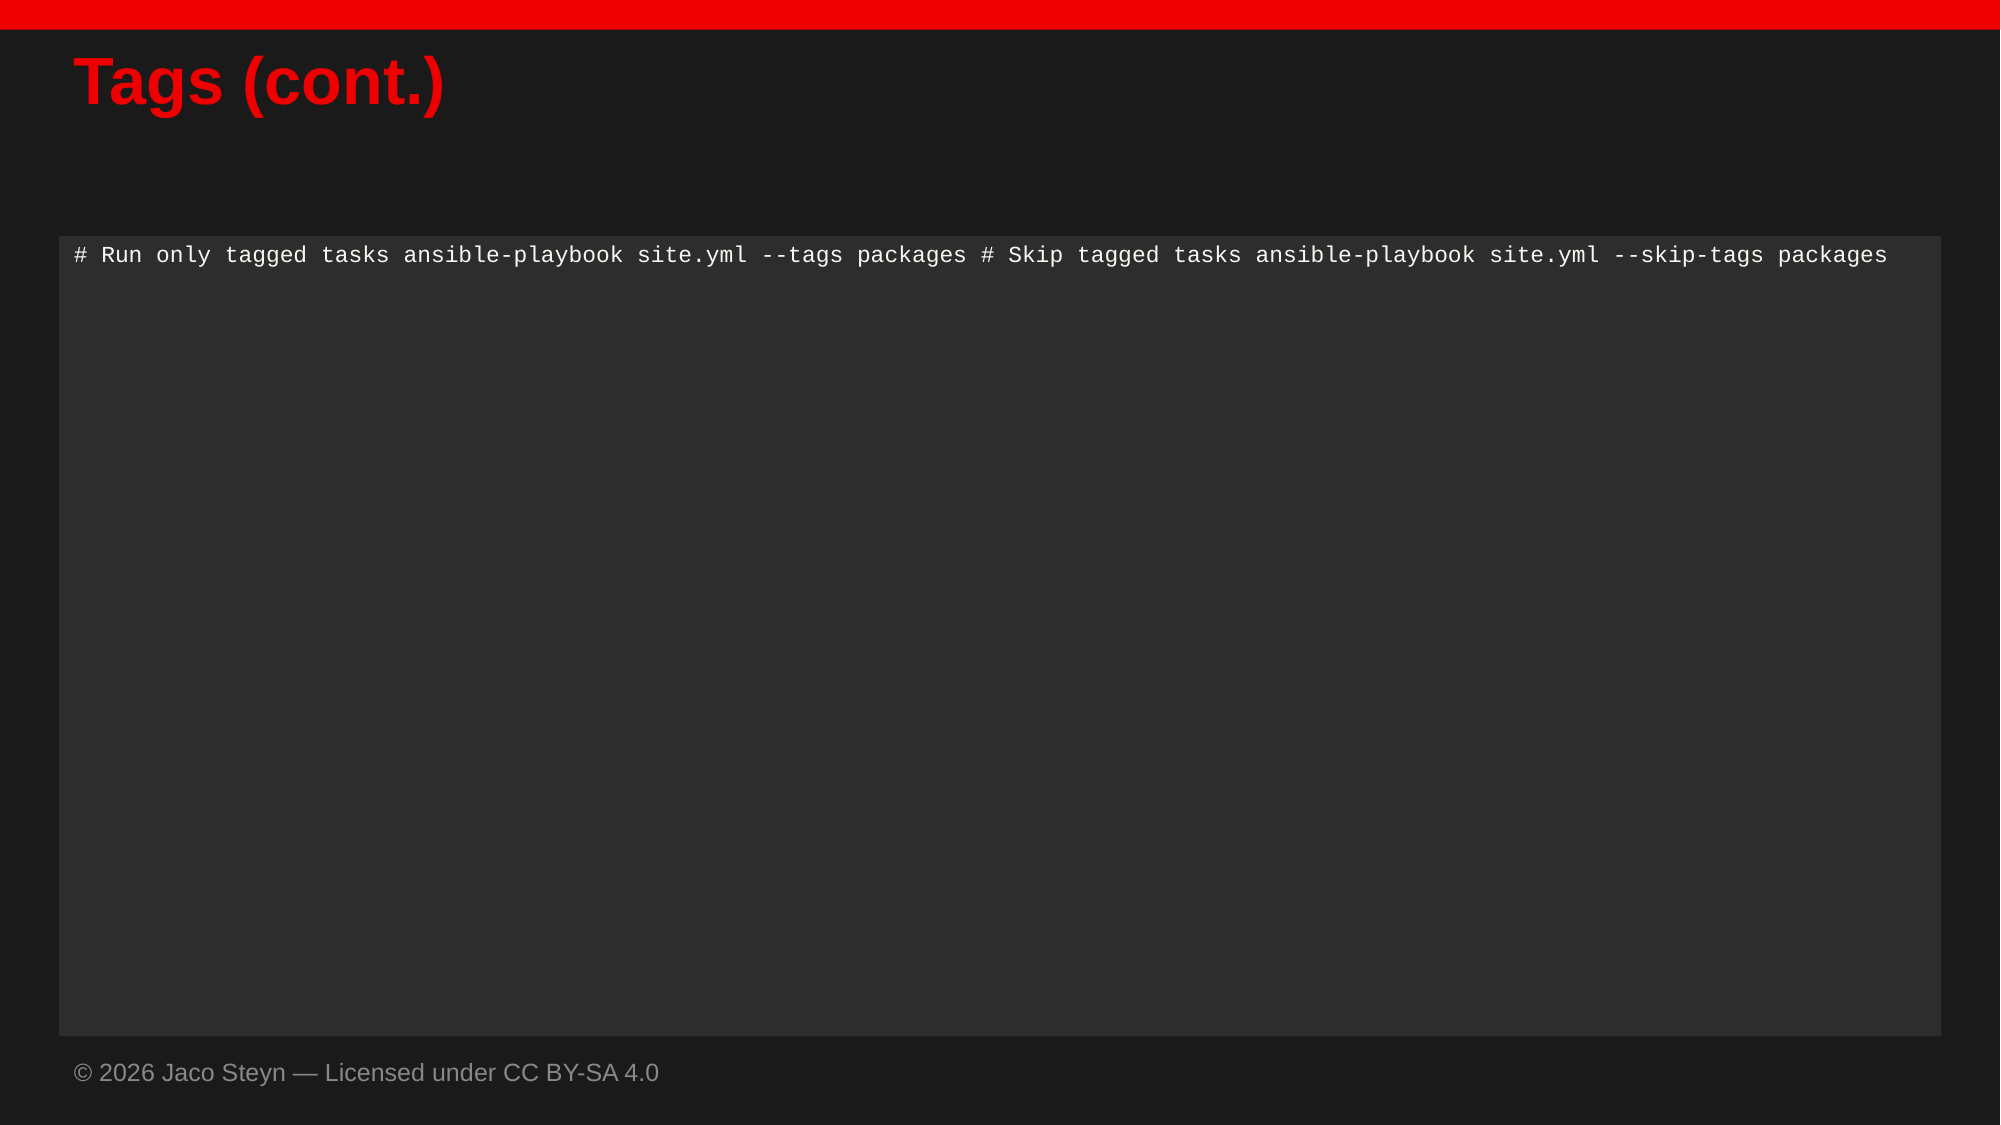

Tags (cont.)
# Run only tagged tasks ansible-playbook site.yml --tags packages # Skip tagged tasks ansible-playbook site.yml --skip-tags packages
© 2026 Jaco Steyn — Licensed under CC BY-SA 4.0